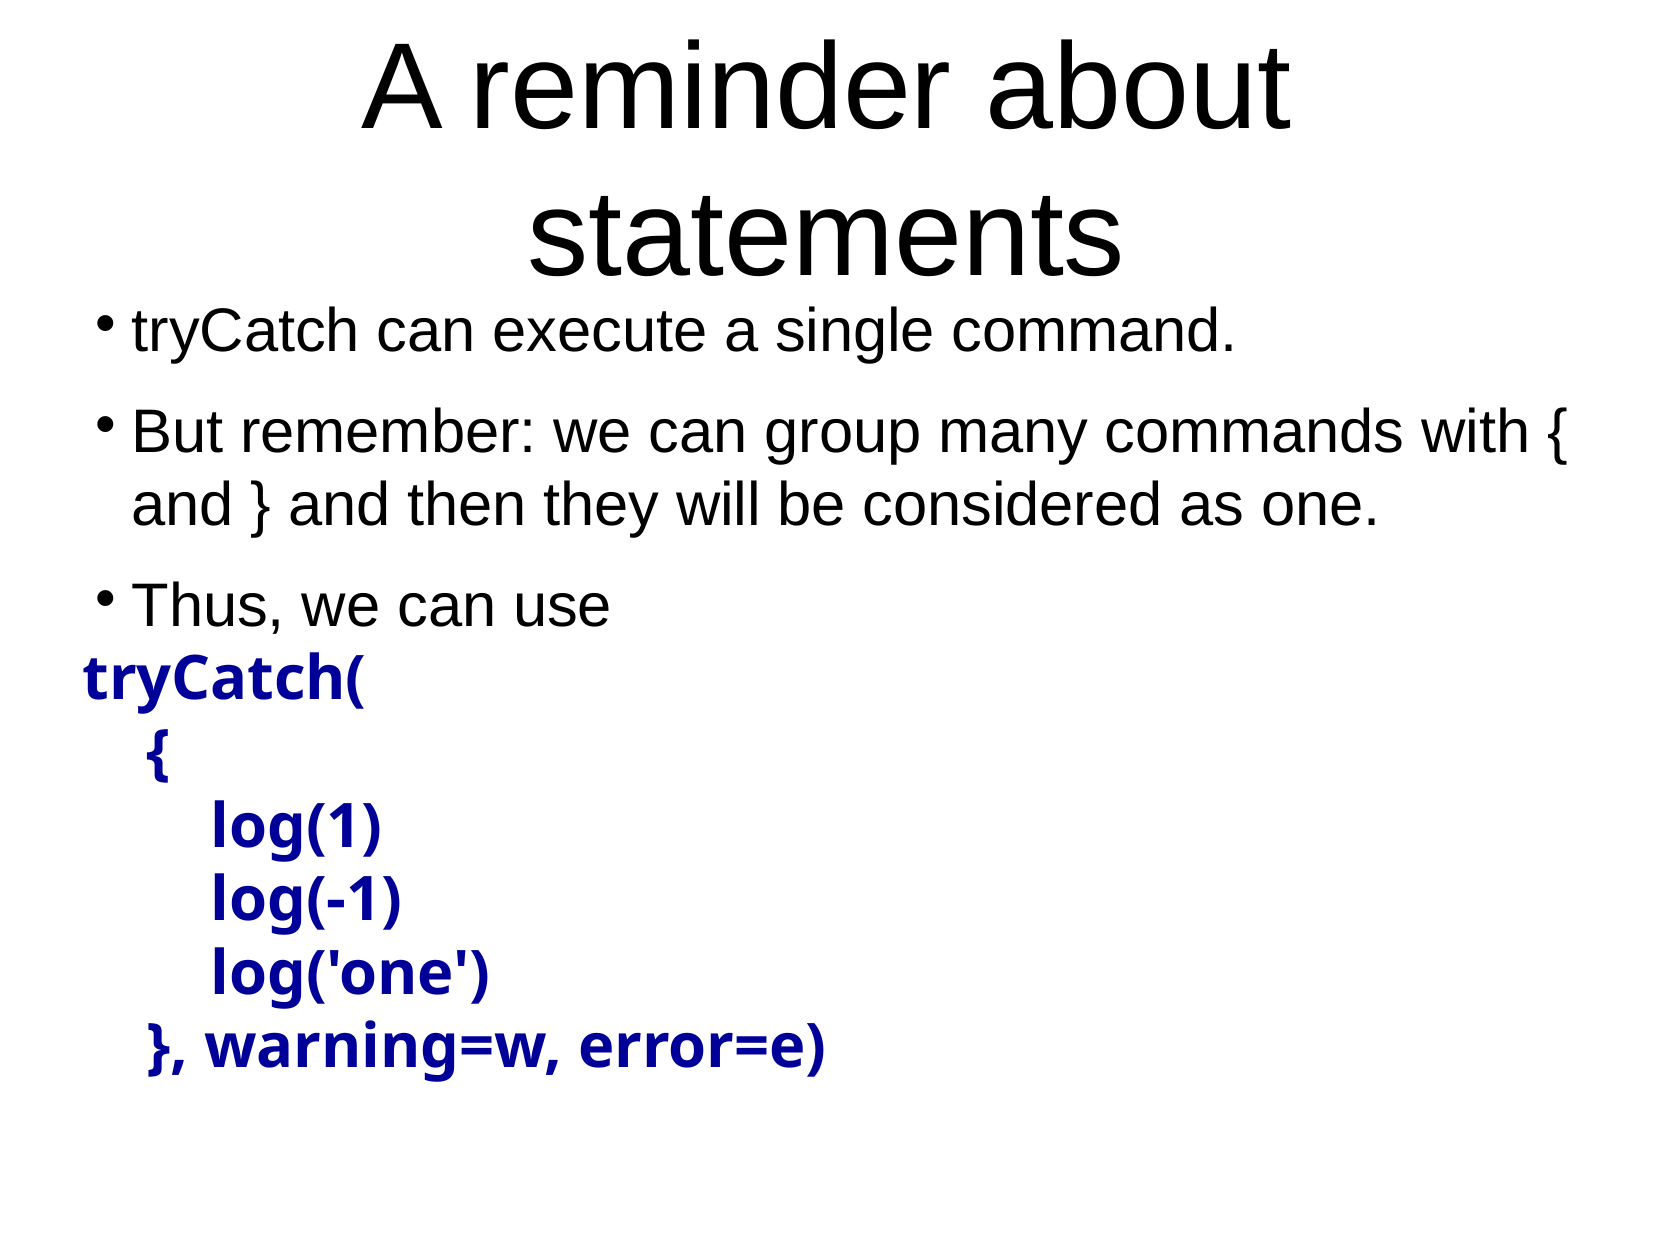

A reminder about statements
tryCatch can execute a single command.
But remember: we can group many commands with { and } and then they will be considered as one.
Thus, we can use
tryCatch(
 {
 log(1)
 log(-1)
 log('one')
 }, warning=w, error=e)